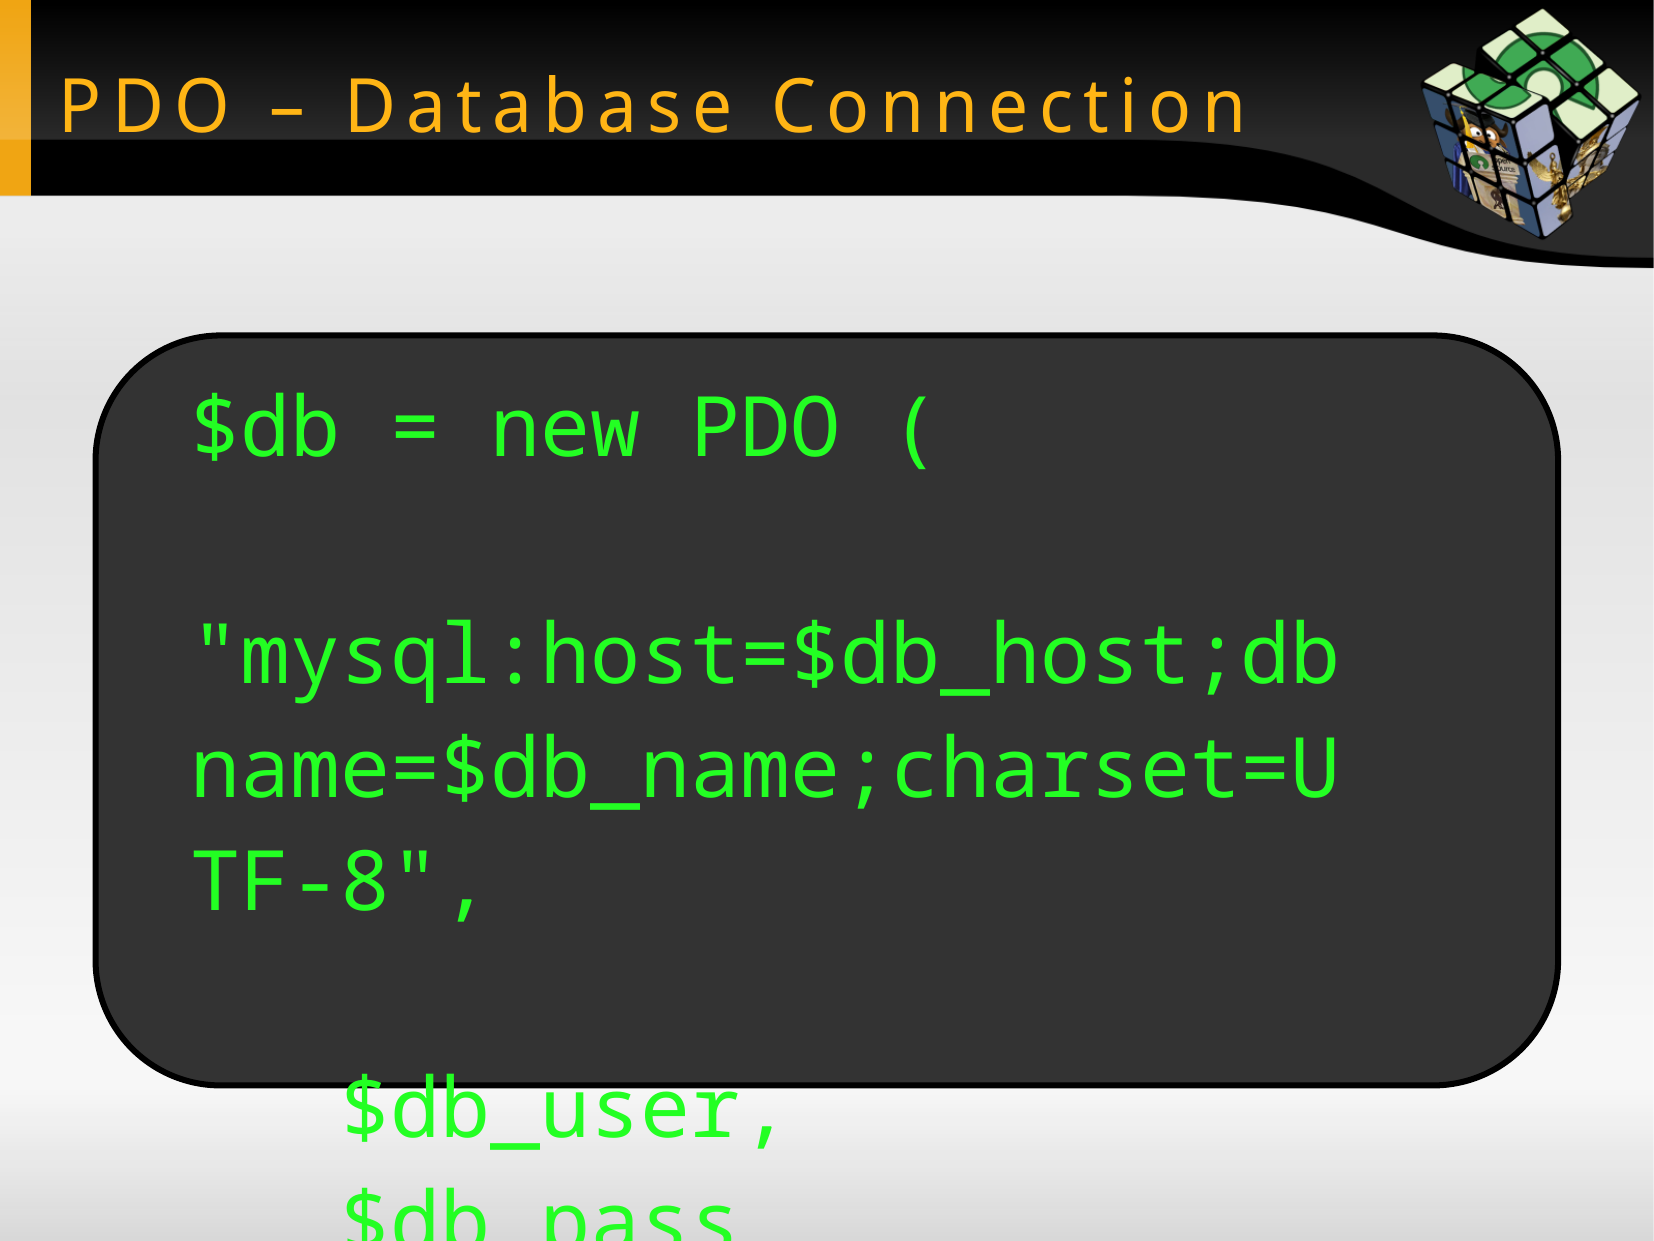

# PDO – Database Connection
$db = new PDO (
"mysql:host=$db_host;dbname=$db_name;charset=UTF-8",
		$db_user,
		$db_pass
);